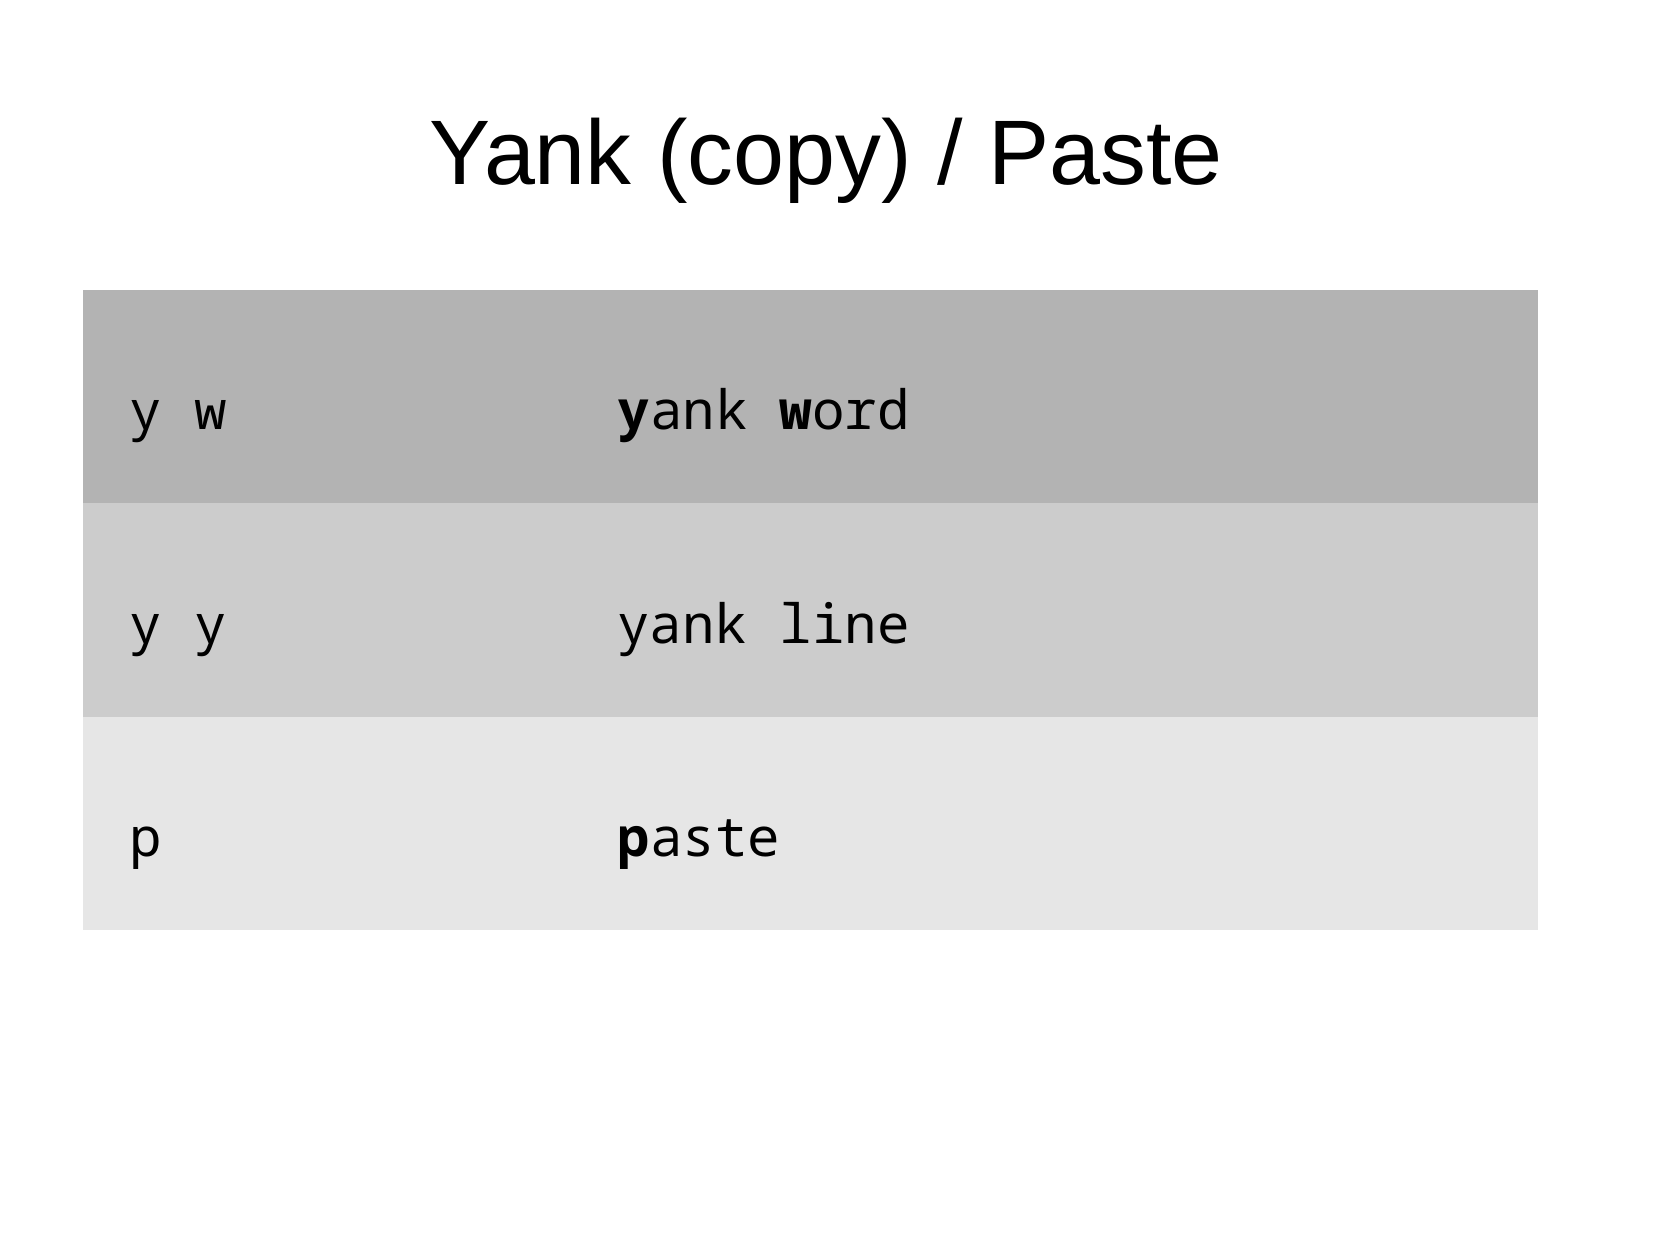

# Yank (copy) / Paste
| y w yank word |
| --- |
| y y yank line |
| p paste |